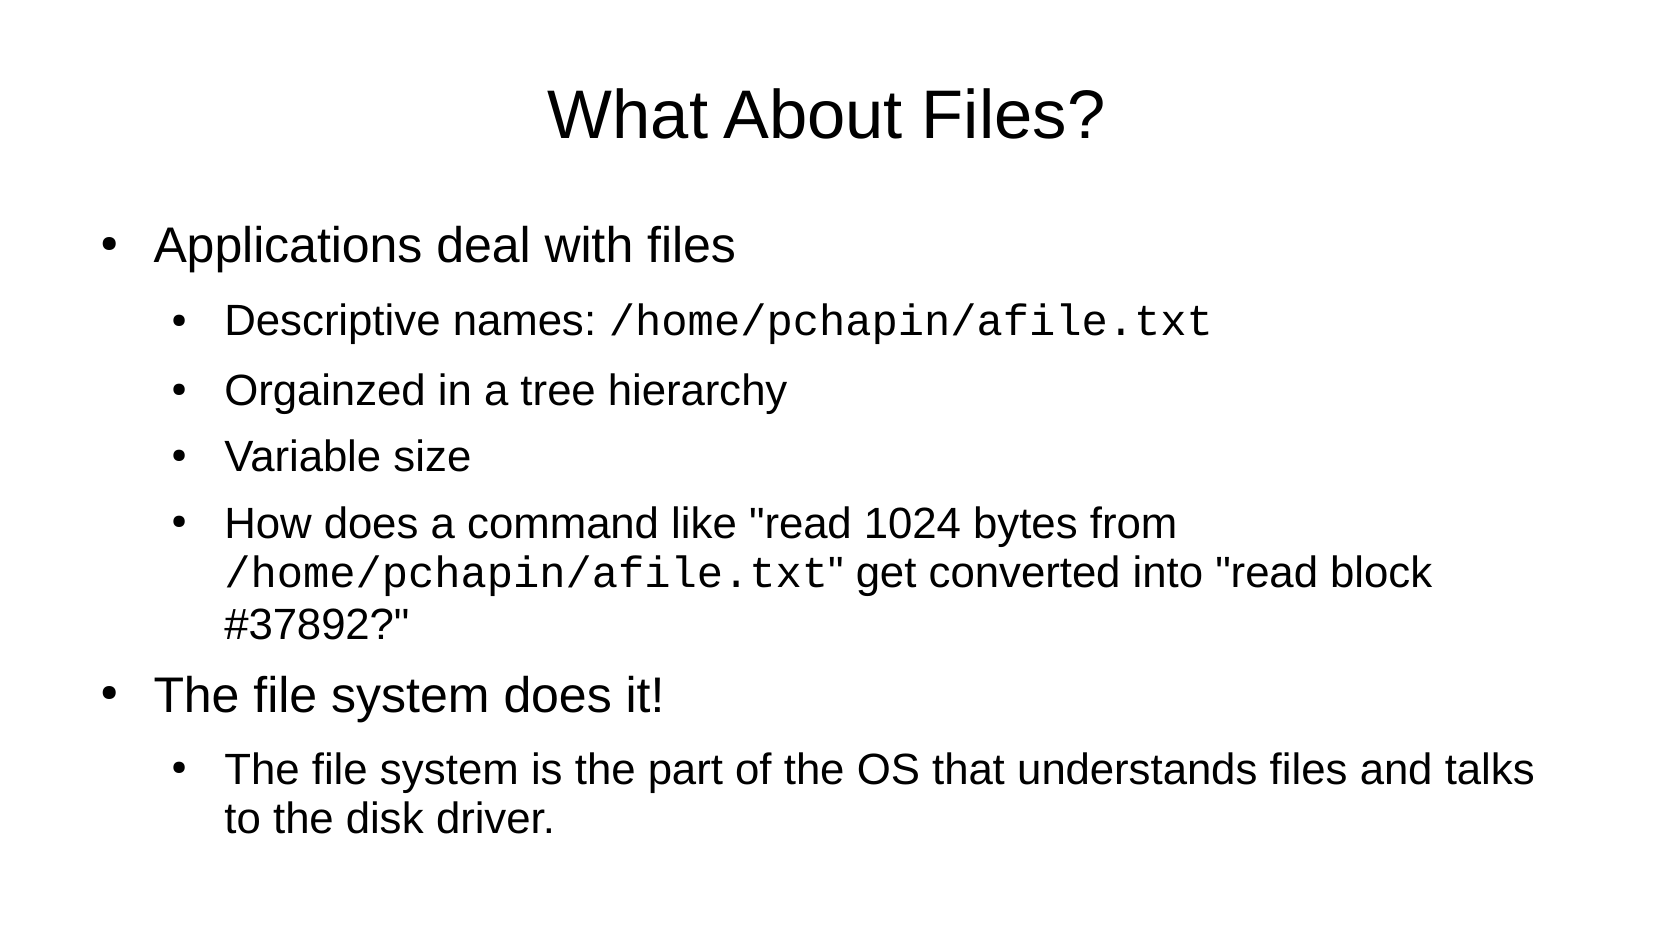

# What About Files?
Applications deal with files
Descriptive names: /home/pchapin/afile.txt
Orgainzed in a tree hierarchy
Variable size
How does a command like "read 1024 bytes from /home/pchapin/afile.txt" get converted into "read block #37892?"
The file system does it!
The file system is the part of the OS that understands files and talks to the disk driver.